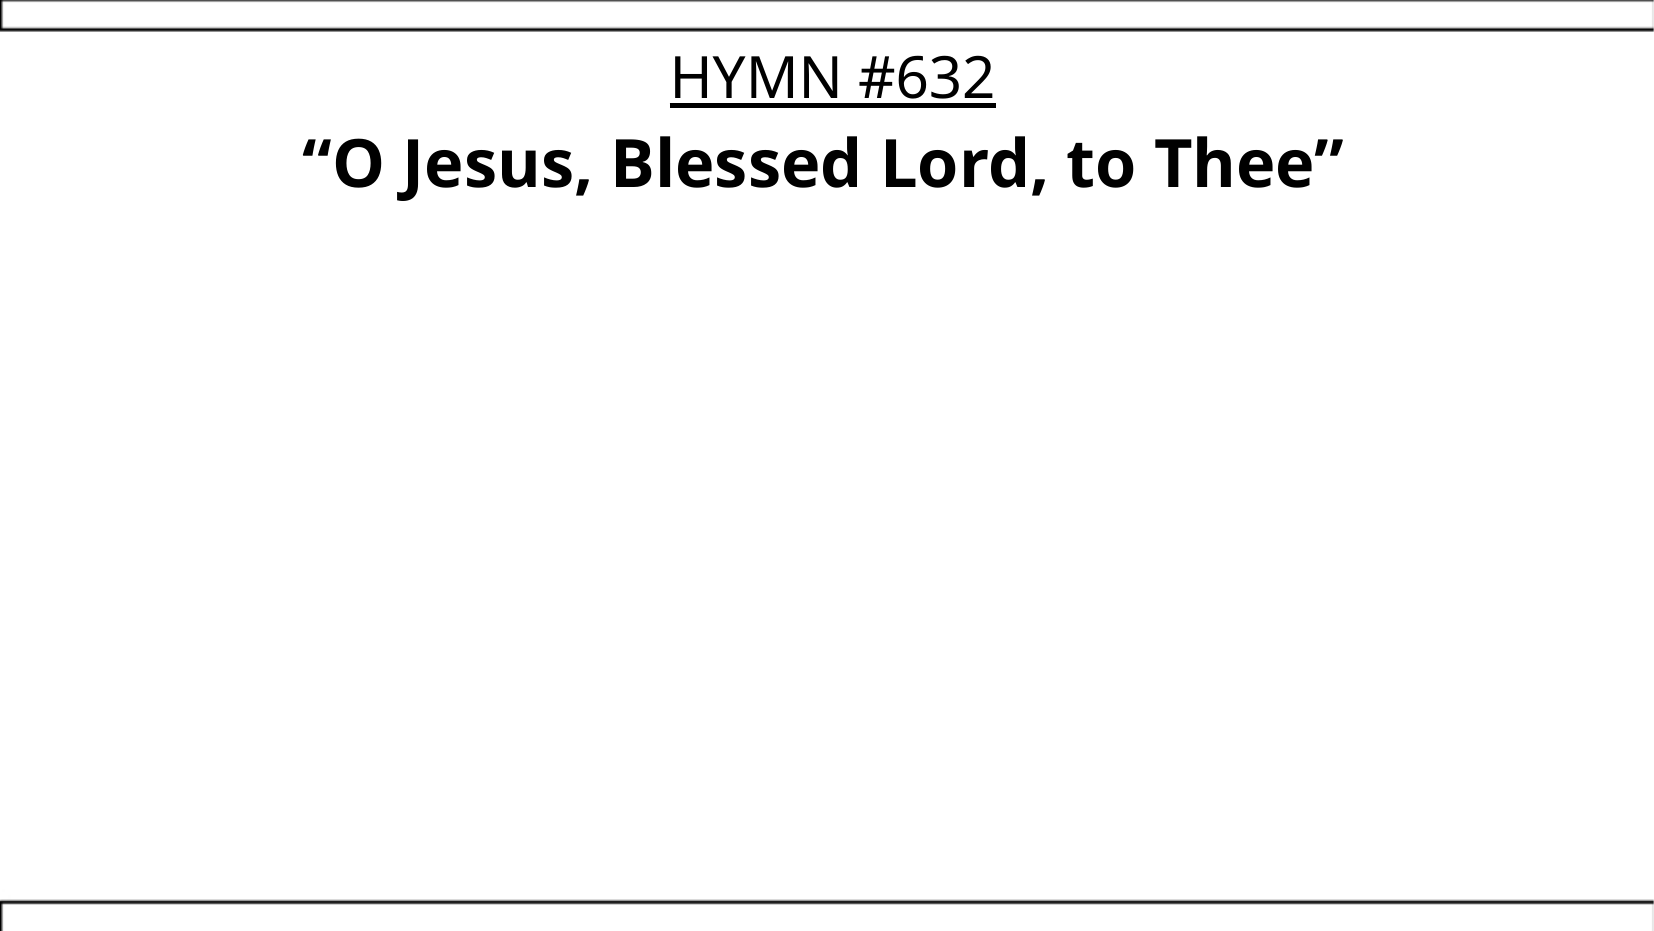

HYMN #632
“O Jesus, Blessed Lord, to Thee”